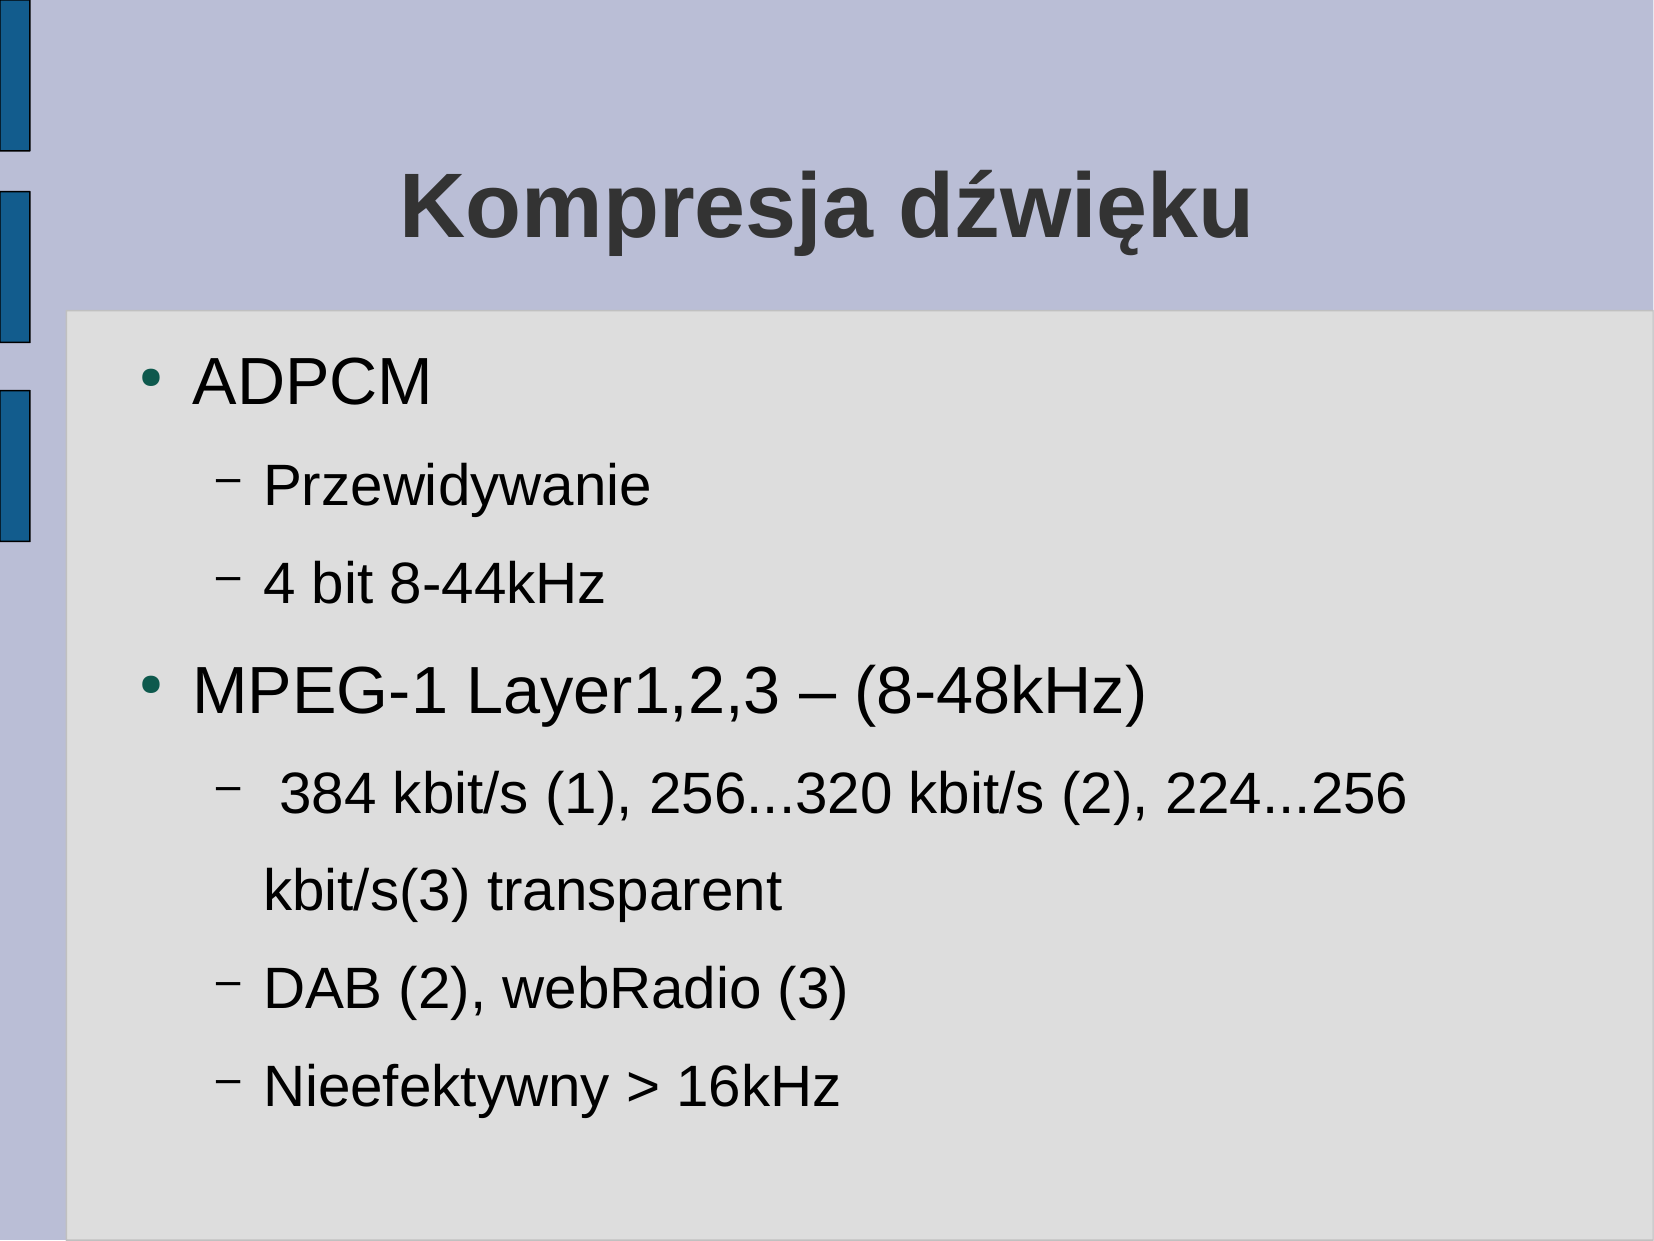

# Kompresja dźwięku
ADPCM
Przewidywanie
4 bit 8-44kHz
MPEG-1 Layer1,2,3 – (8-48kHz)
 384 kbit/s (1), 256...320 kbit/s (2), 224...256 kbit/s(3) transparent
DAB (2), webRadio (3)
Nieefektywny > 16kHz